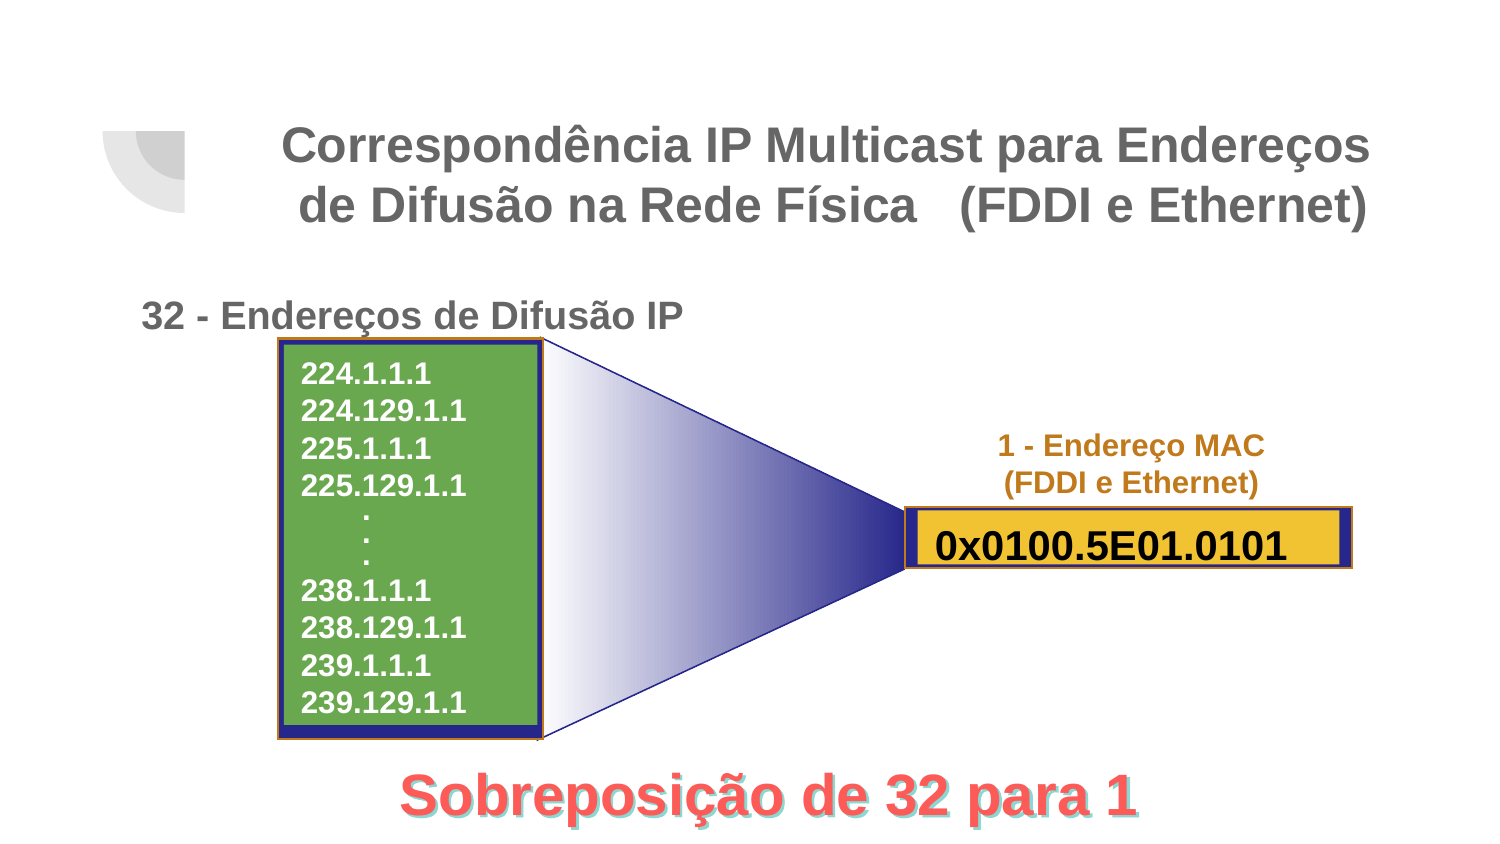

Correspondência IP Multicast para Endereços
 de Difusão na Rede Física (FDDI e Ethernet)
32 - Endereços de Difusão IP
224.1.1.1
224.129.1.1
225.1.1.1
225.129.1.1
 .
 .
 .
238.1.1.1
238.129.1.1
239.1.1.1
239.129.1.1
1 - Endereço MAC
(FDDI e Ethernet)
0x0100.5E01.0101
Sobreposição de 32 para 1